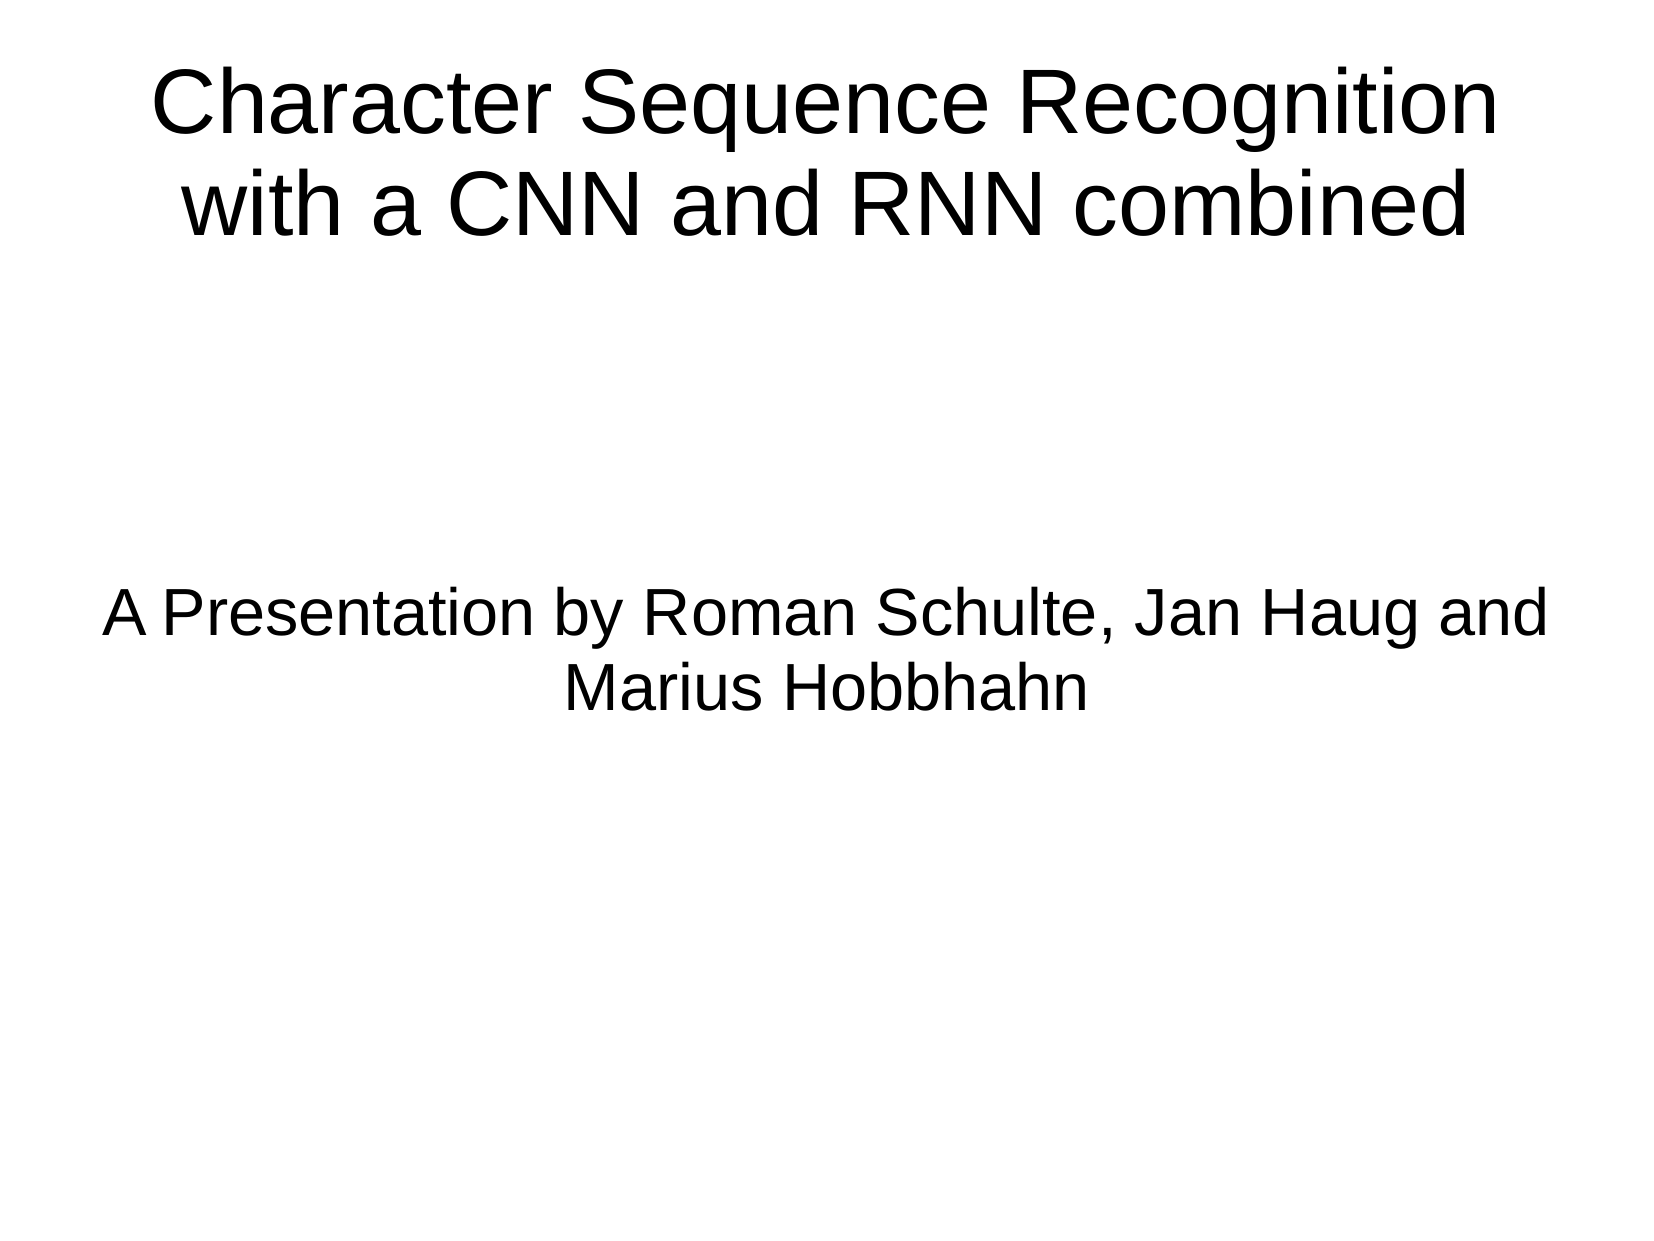

# Character Sequence Recognition with a CNN and RNN combined
A Presentation by Roman Schulte, Jan Haug and Marius Hobbhahn